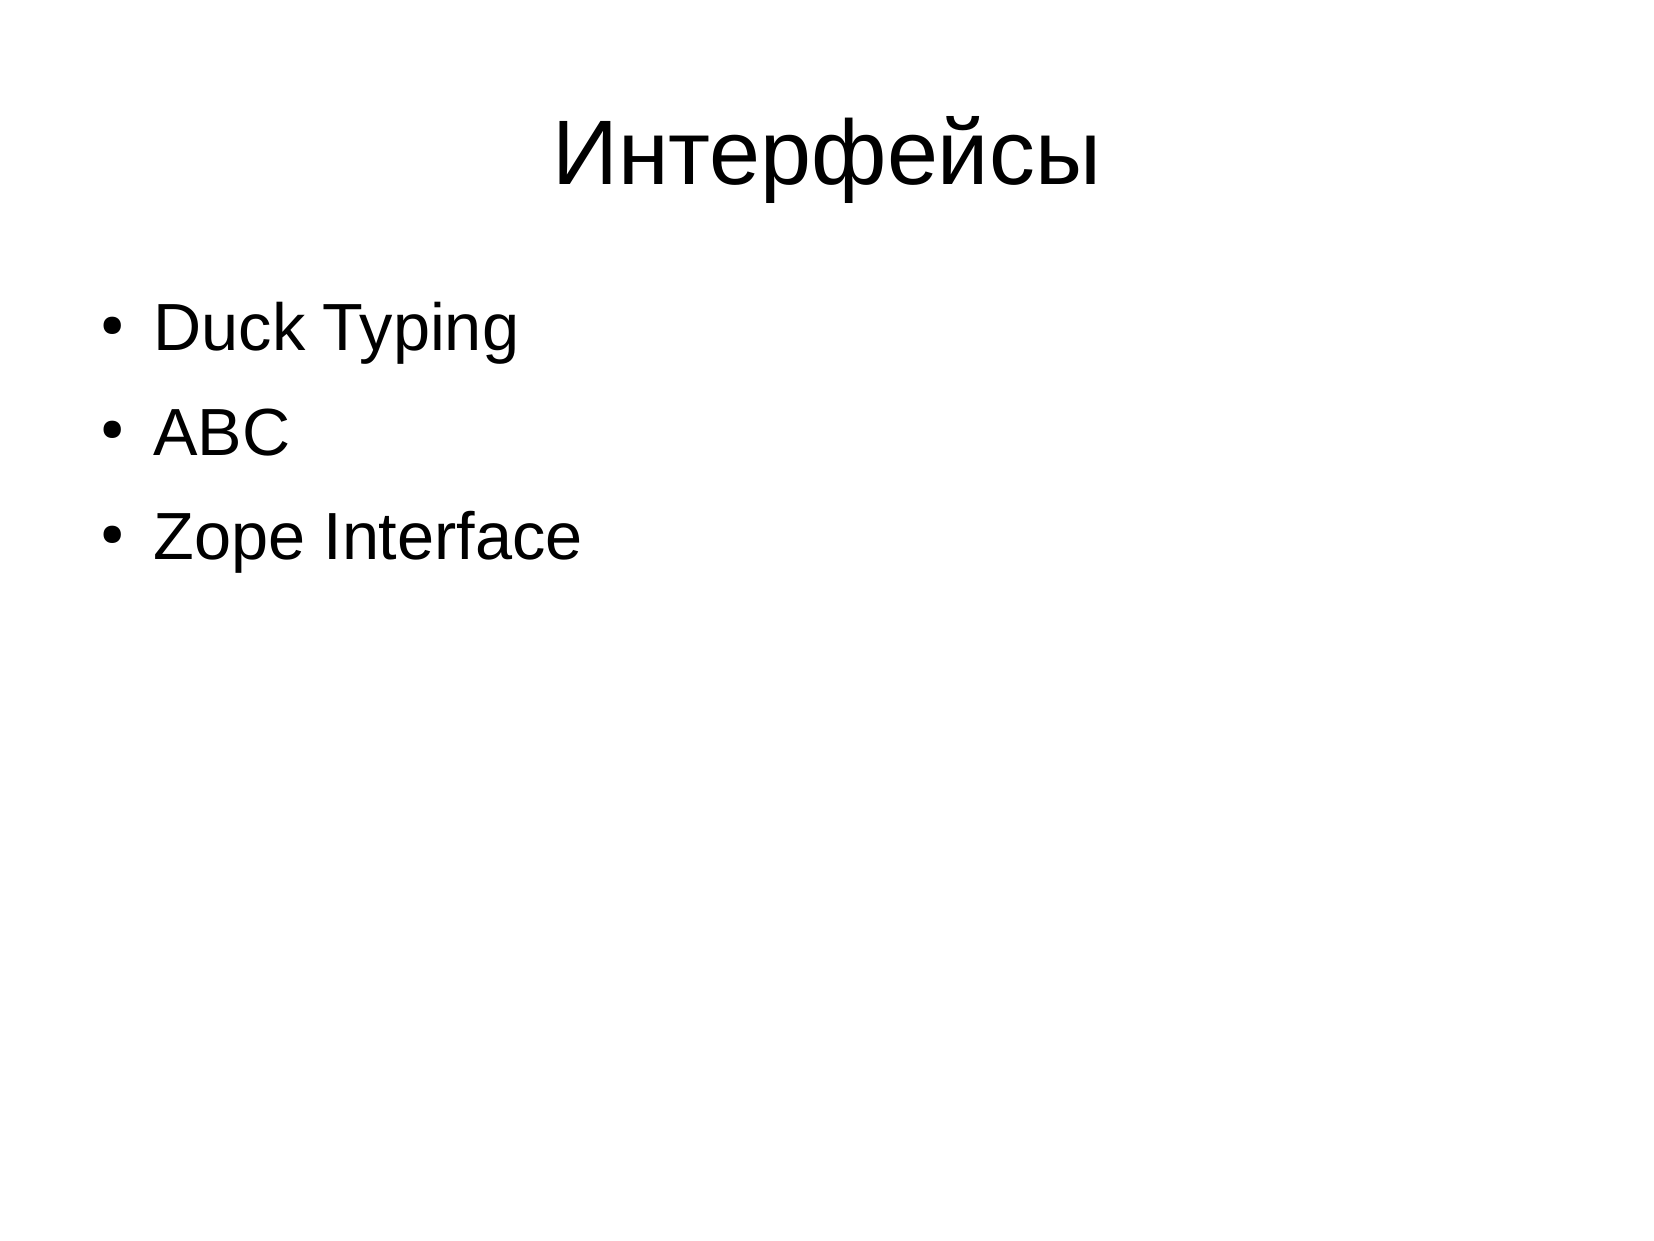

# Интерфейсы
Duck Typing
ABC
Zope Interface